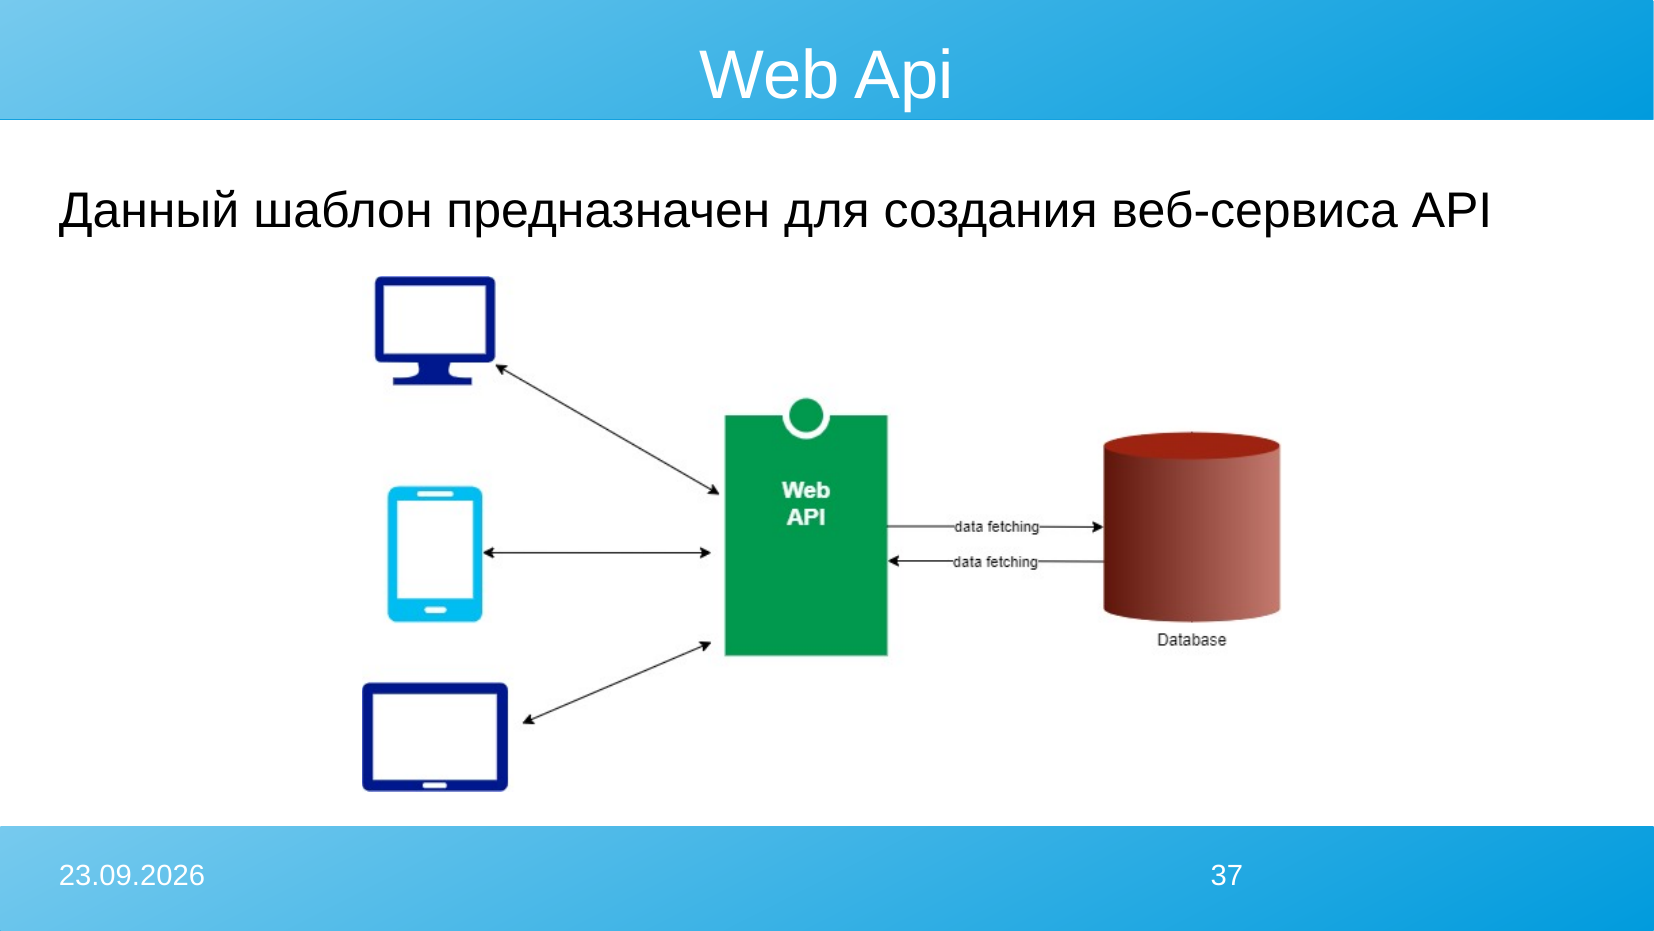

# Web Api
Данный шаблон предназначен для создания веб-сервиса API